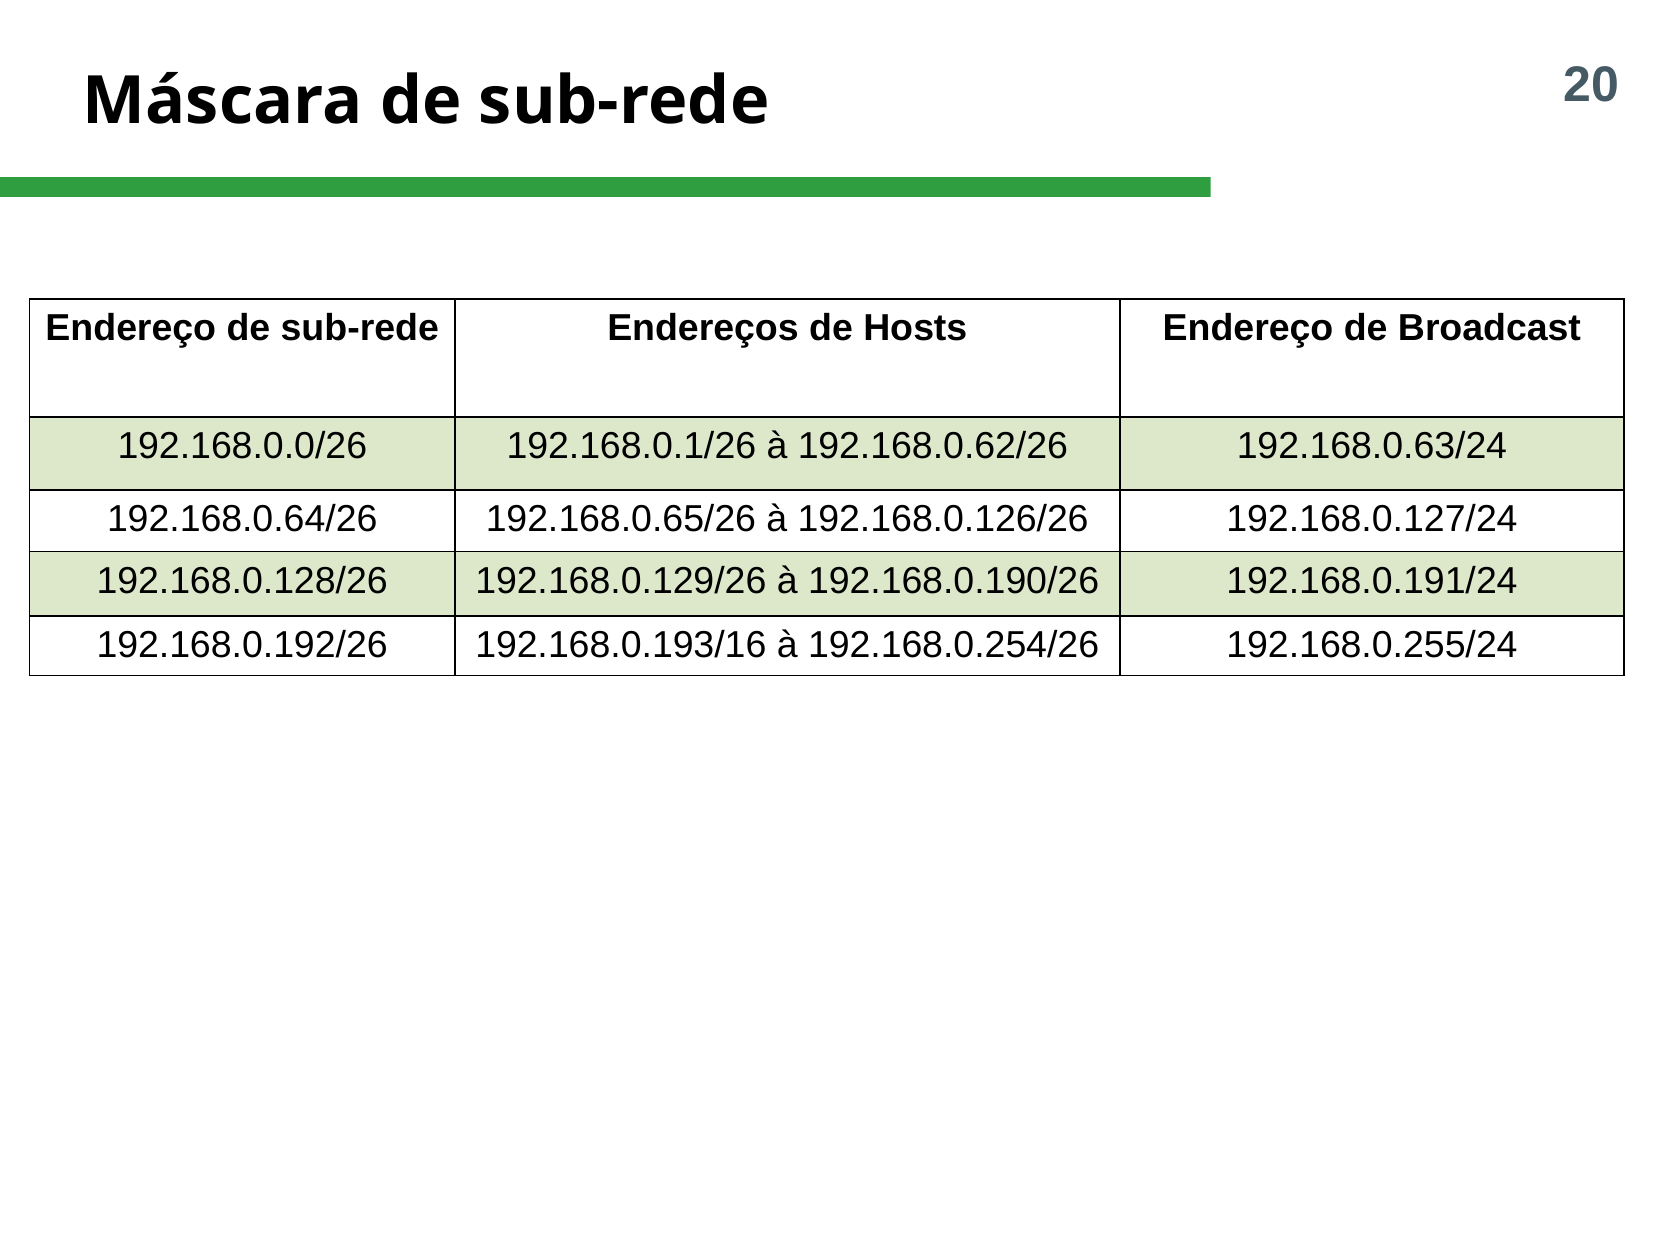

# Máscara de sub-rede
| Endereço de sub-rede | Endereços de Hosts | Endereço de Broadcast |
| --- | --- | --- |
| 192.168.0.0/26 | 192.168.0.1/26 à 192.168.0.62/26 | 192.168.0.63/24 |
| 192.168.0.64/26 | 192.168.0.65/26 à 192.168.0.126/26 | 192.168.0.127/24 |
| 192.168.0.128/26 | 192.168.0.129/26 à 192.168.0.190/26 | 192.168.0.191/24 |
| 192.168.0.192/26 | 192.168.0.193/16 à 192.168.0.254/26 | 192.168.0.255/24 |